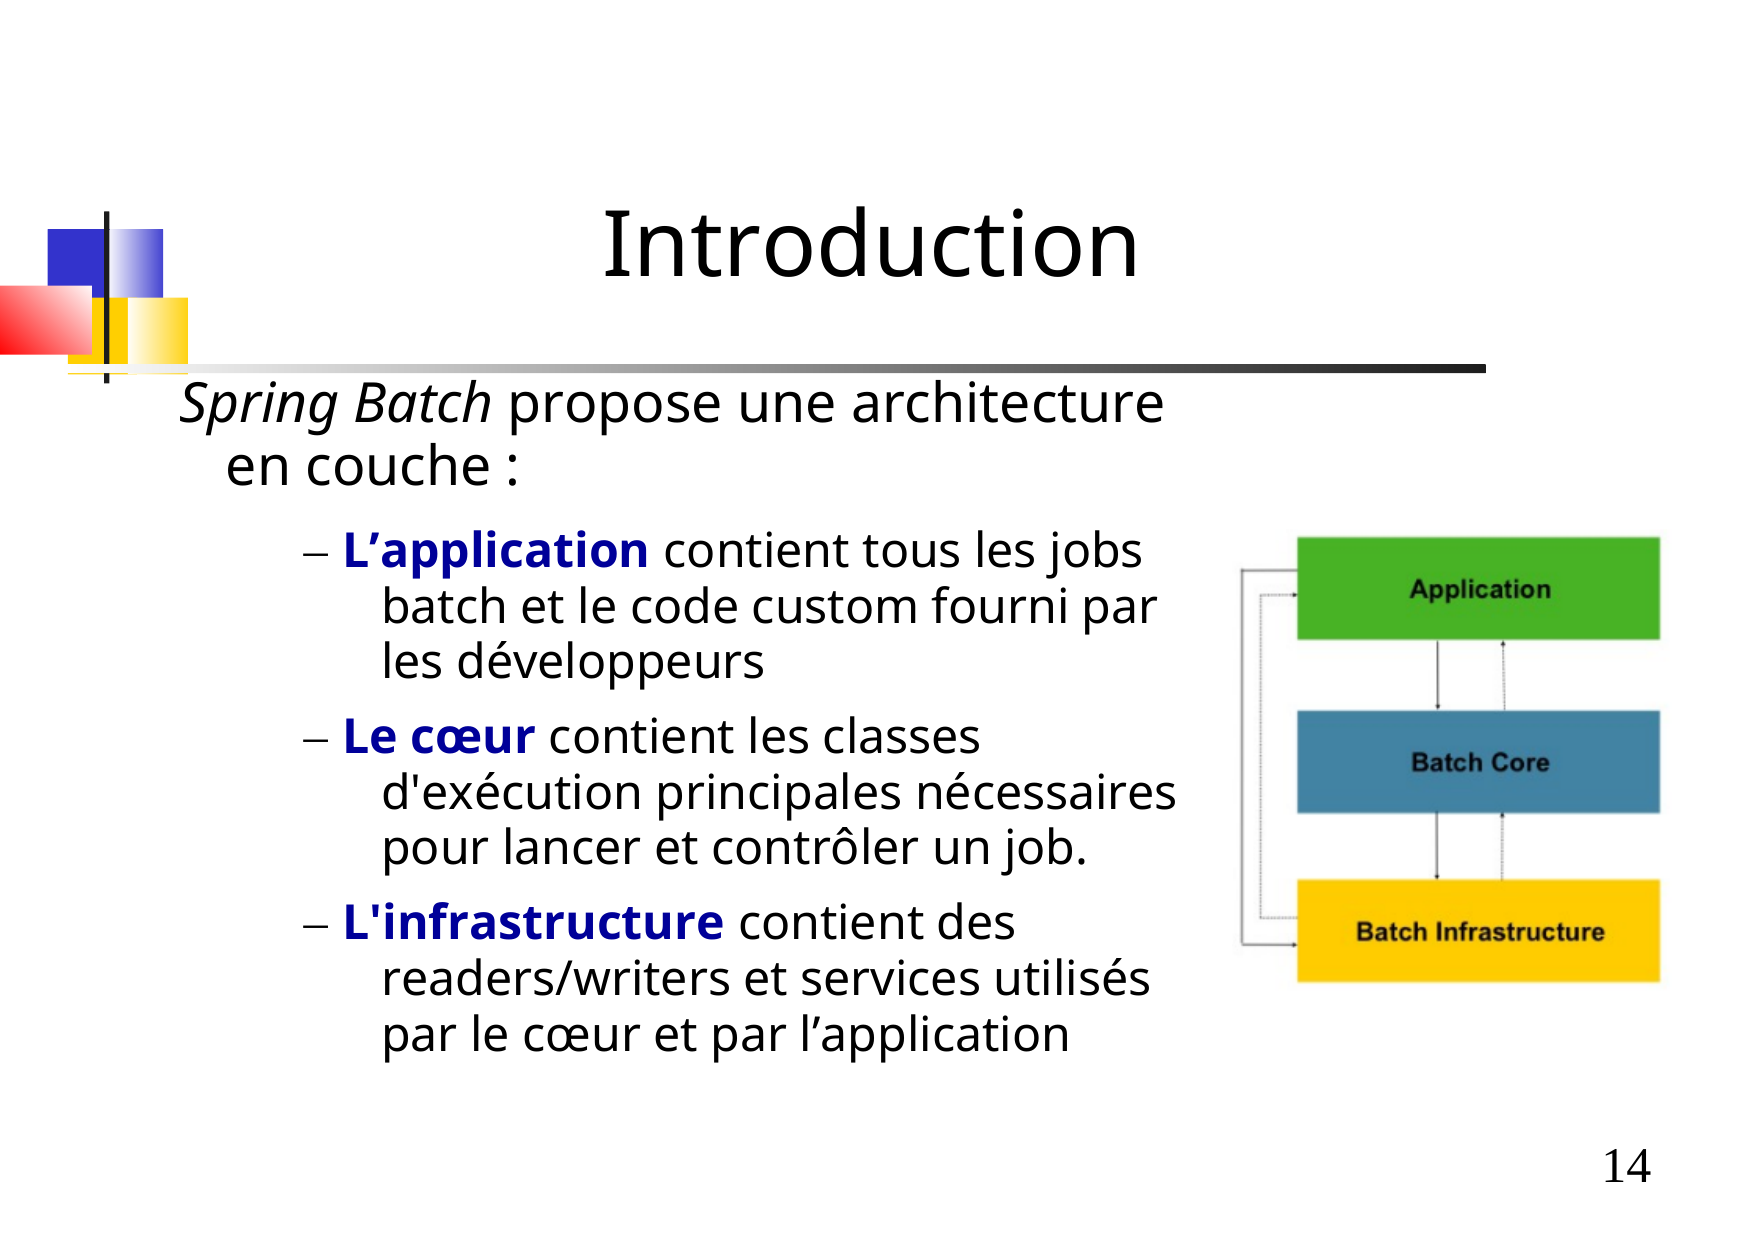

# Introduction
Spring Batch propose une architecture en couche :
L’application contient tous les jobs batch et le code custom fourni par les développeurs
Le cœur contient les classes d'exécution principales nécessaires pour lancer et contrôler un job.
L'infrastructure contient des readers/writers et services utilisés par le cœur et par l’application